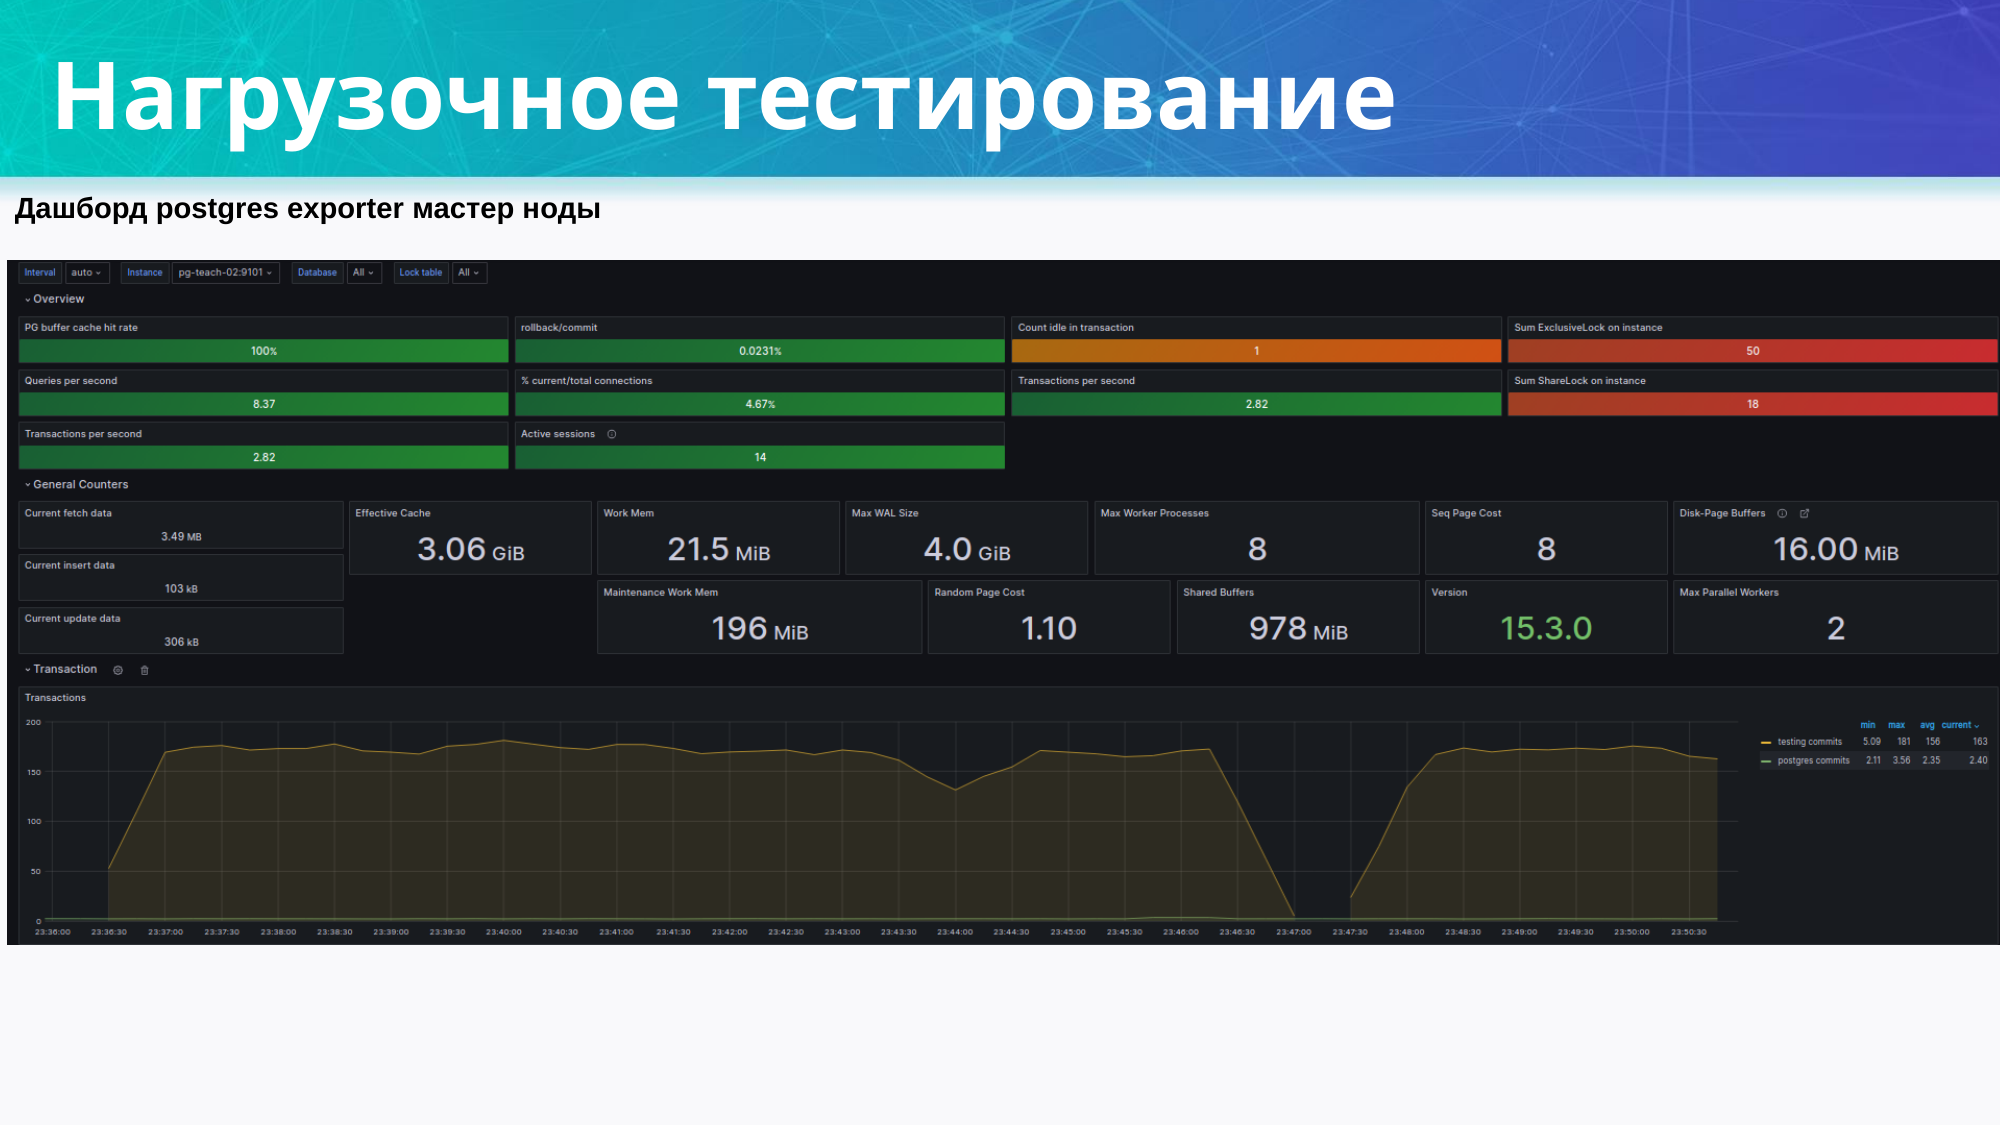

Нагрузочное тестирование
Дашборд postgres exporter мастер ноды